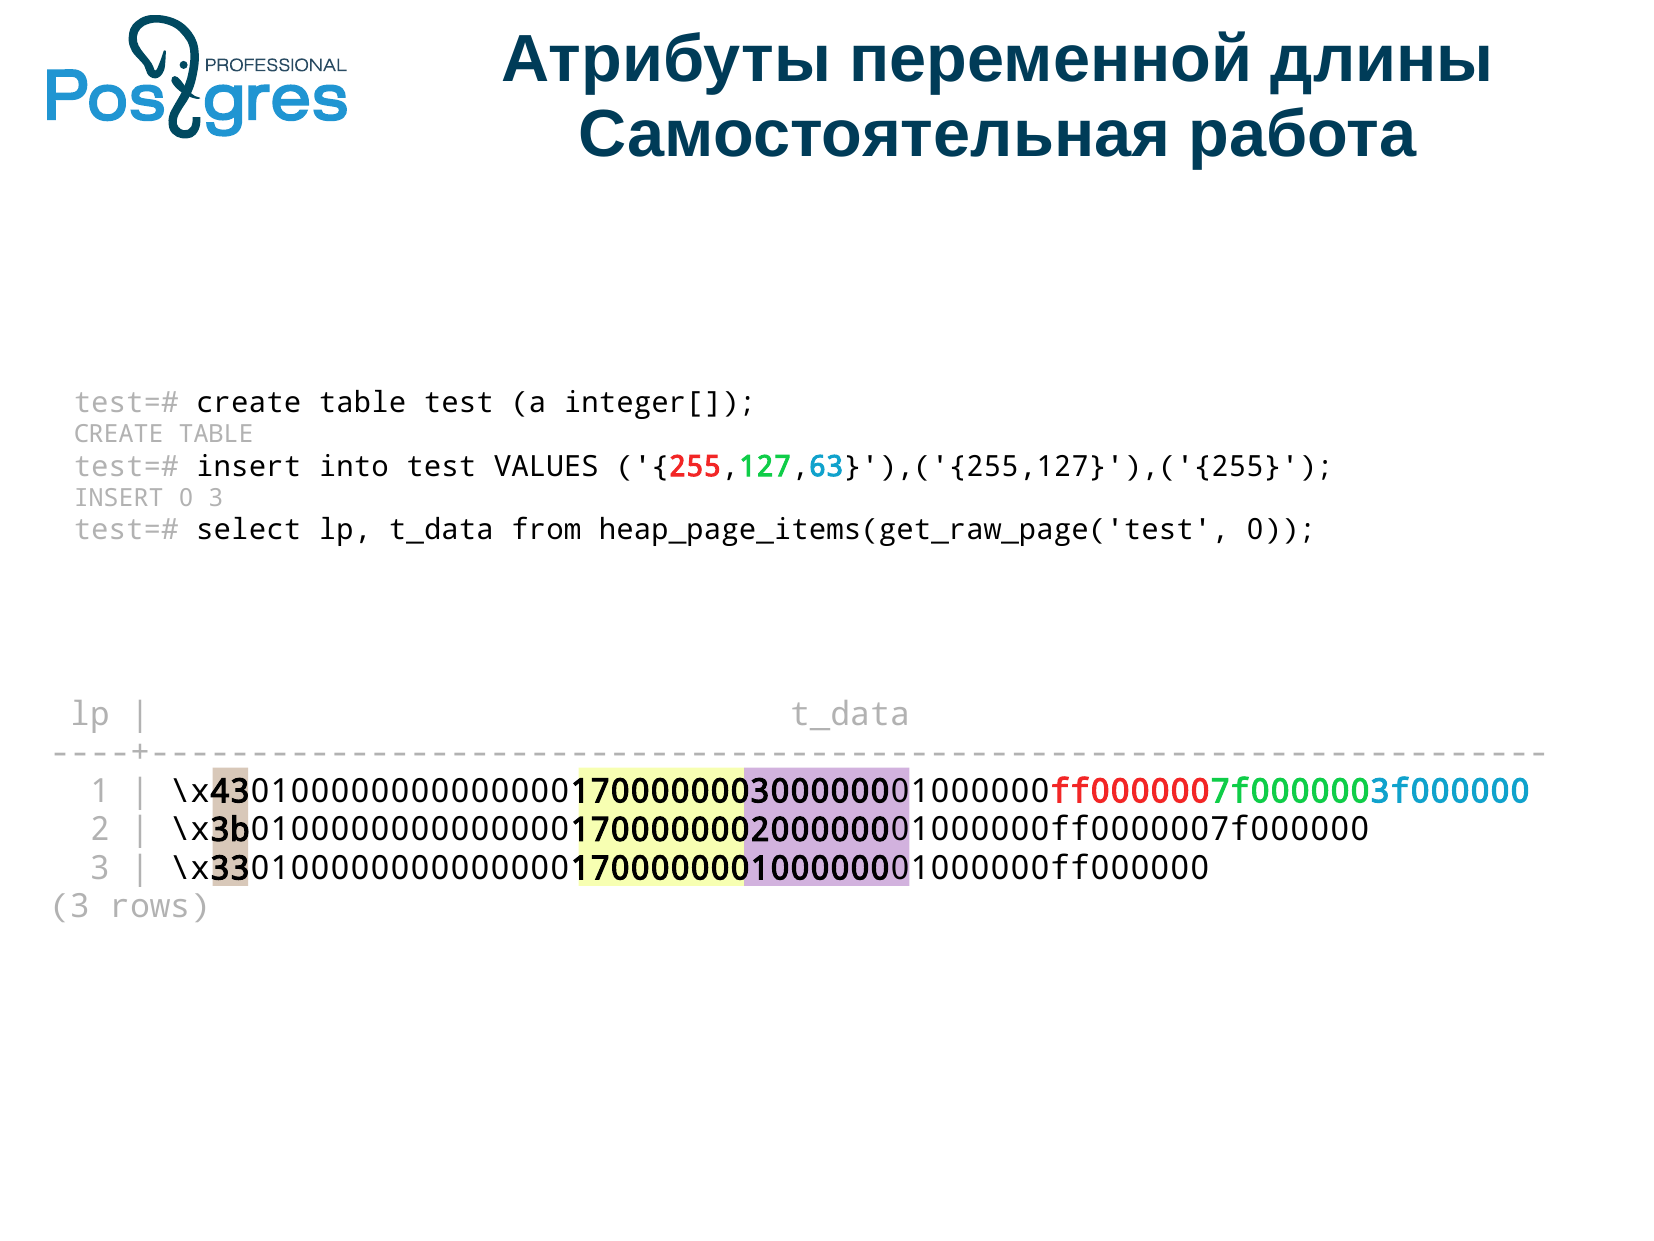

# Атрибуты переменной длины Самостоятельная работа
test=# create table test (a integer[]);
CREATE TABLE
test=# insert into test VALUES ('{255,127,63}'),('{255,127}'),('{255}');
INSERT 0 3
test=# select lp, t_data from heap_page_items(get_raw_page('test', 0));
 lp | t_data
----+----------------------------------------------------------------------
 1 | \x430100000000000000170000000300000001000000ff0000007f0000003f000000
 2 | \x3b0100000000000000170000000200000001000000ff0000007f000000
 3 | \x330100000000000000170000000100000001000000ff000000
(3 rows)